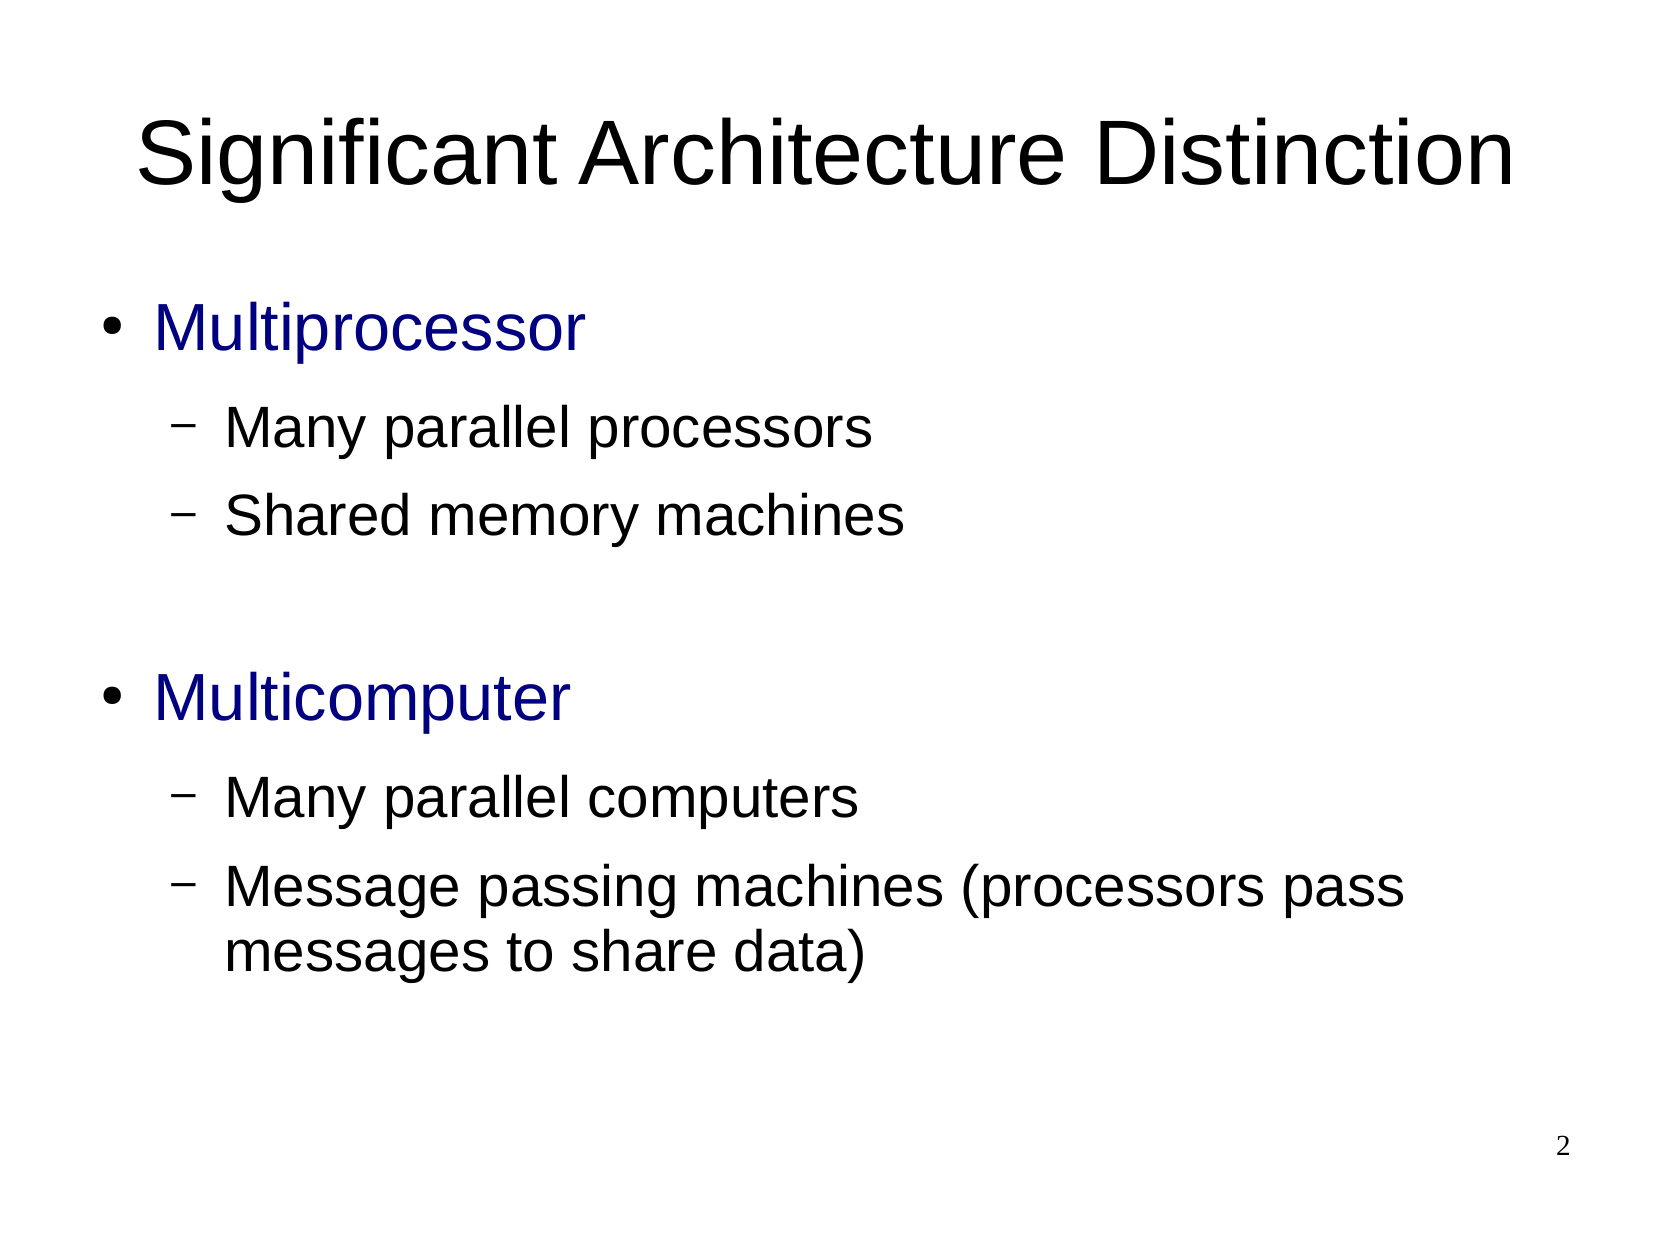

# Significant Architecture Distinction
Multiprocessor
Many parallel processors
Shared memory machines
Multicomputer
Many parallel computers
Message passing machines (processors pass messages to share data)
2